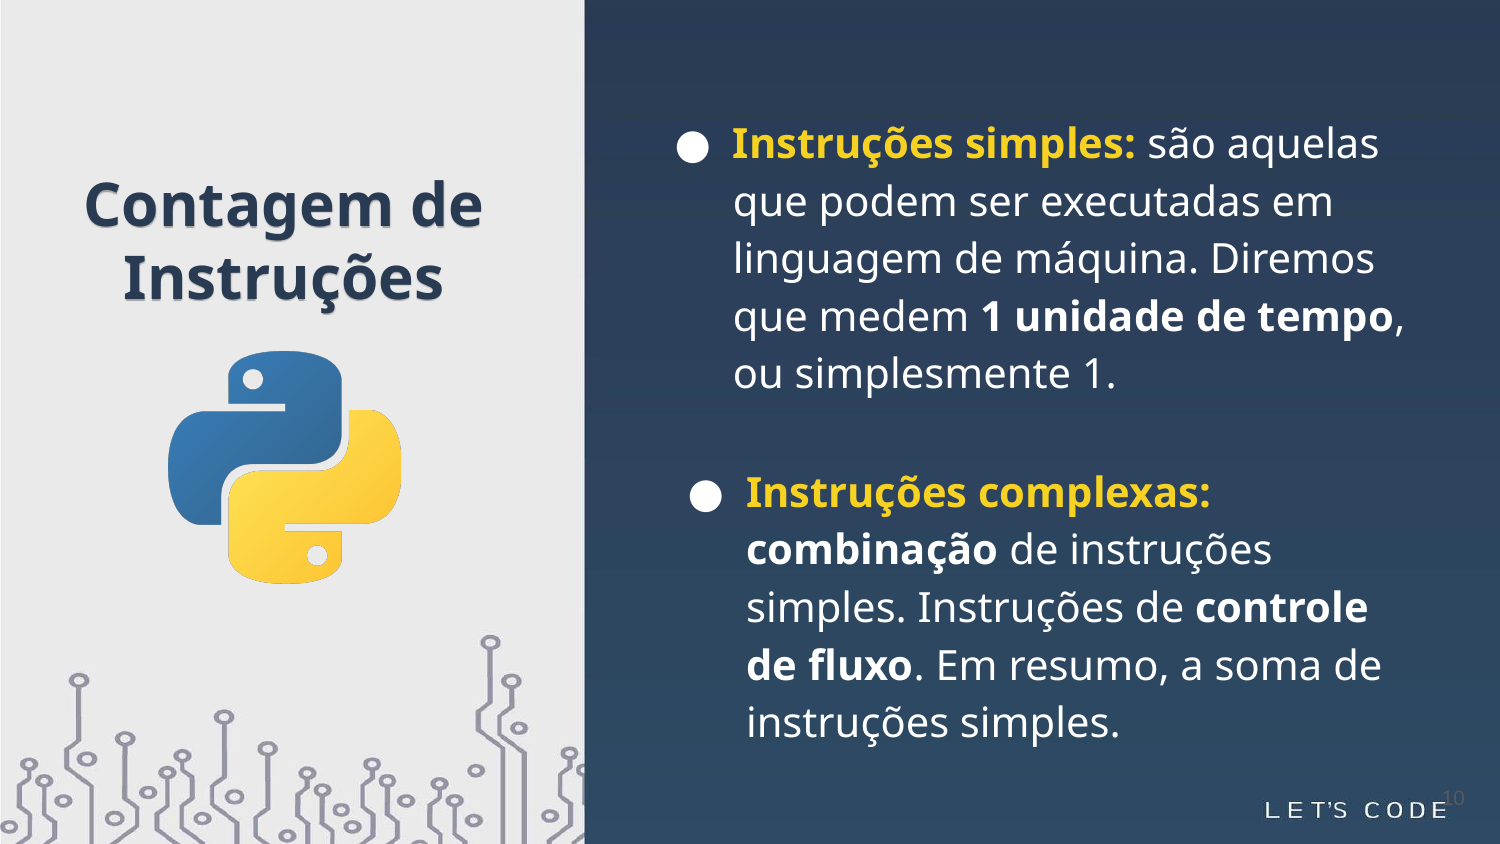

Contagem de Instruções
Instruções simples: são aquelas que podem ser executadas em linguagem de máquina. Diremos que medem 1 unidade de tempo, ou simplesmente 1.
Instruções complexas: combinação de instruções simples. Instruções de controle de fluxo. Em resumo, a soma de instruções simples.